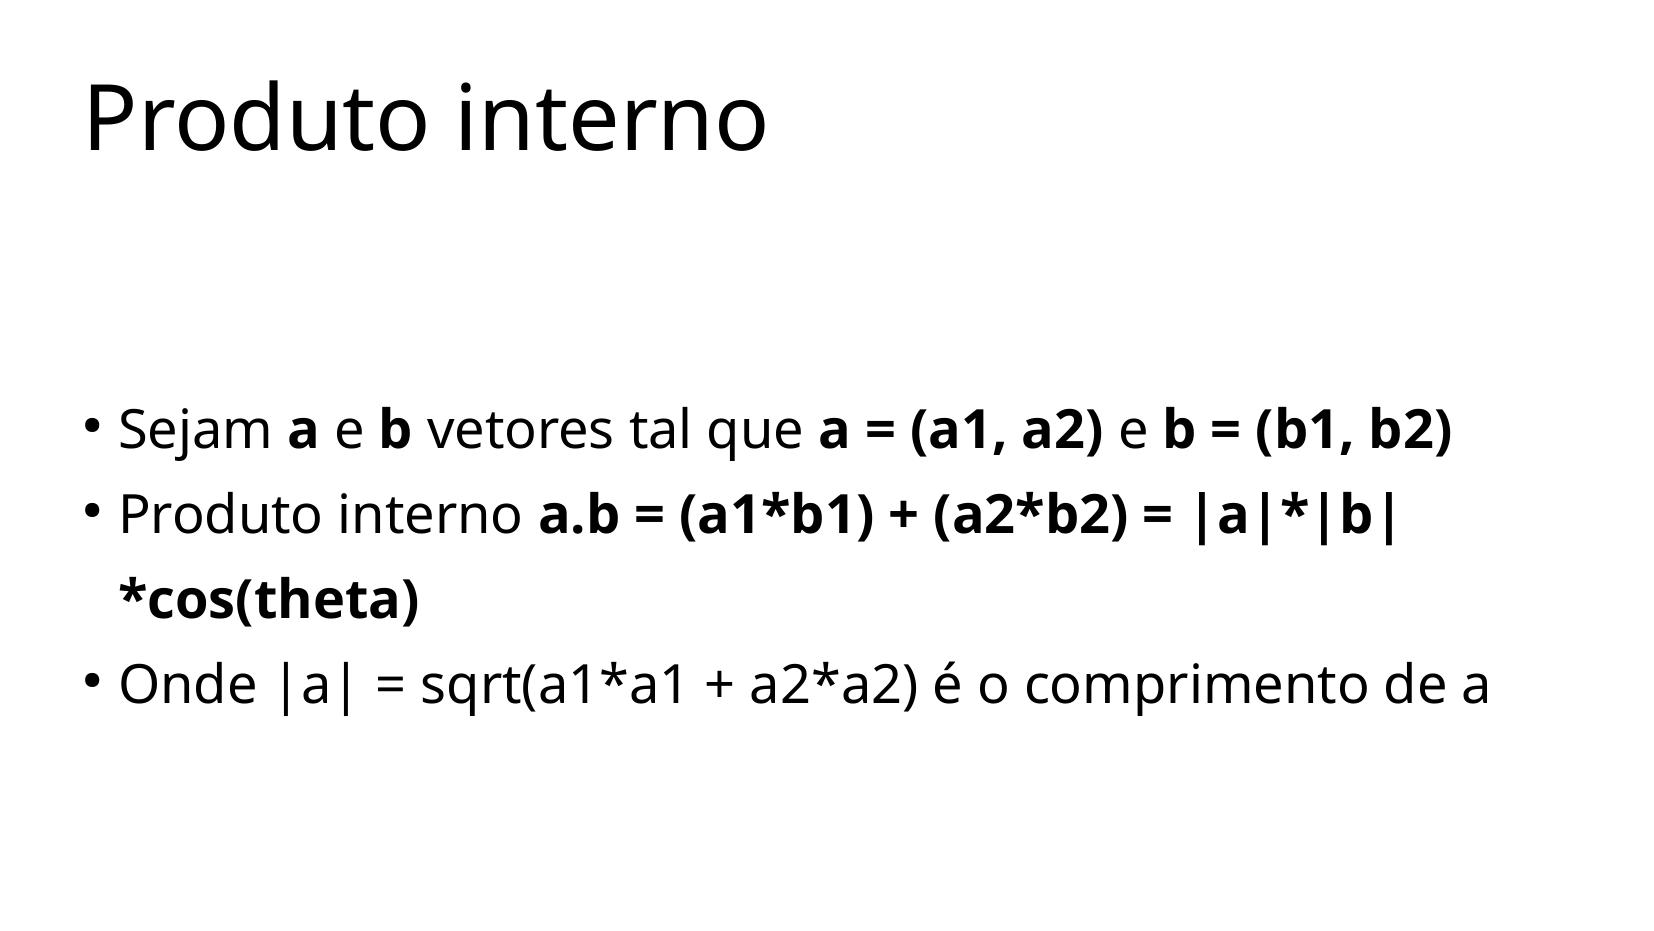

# Produto interno
Sejam a e b vetores tal que a = (a1, a2) e b = (b1, b2)
Produto interno a.b = (a1*b1) + (a2*b2) = |a|*|b|*cos(theta)
Onde |a| = sqrt(a1*a1 + a2*a2) é o comprimento de a